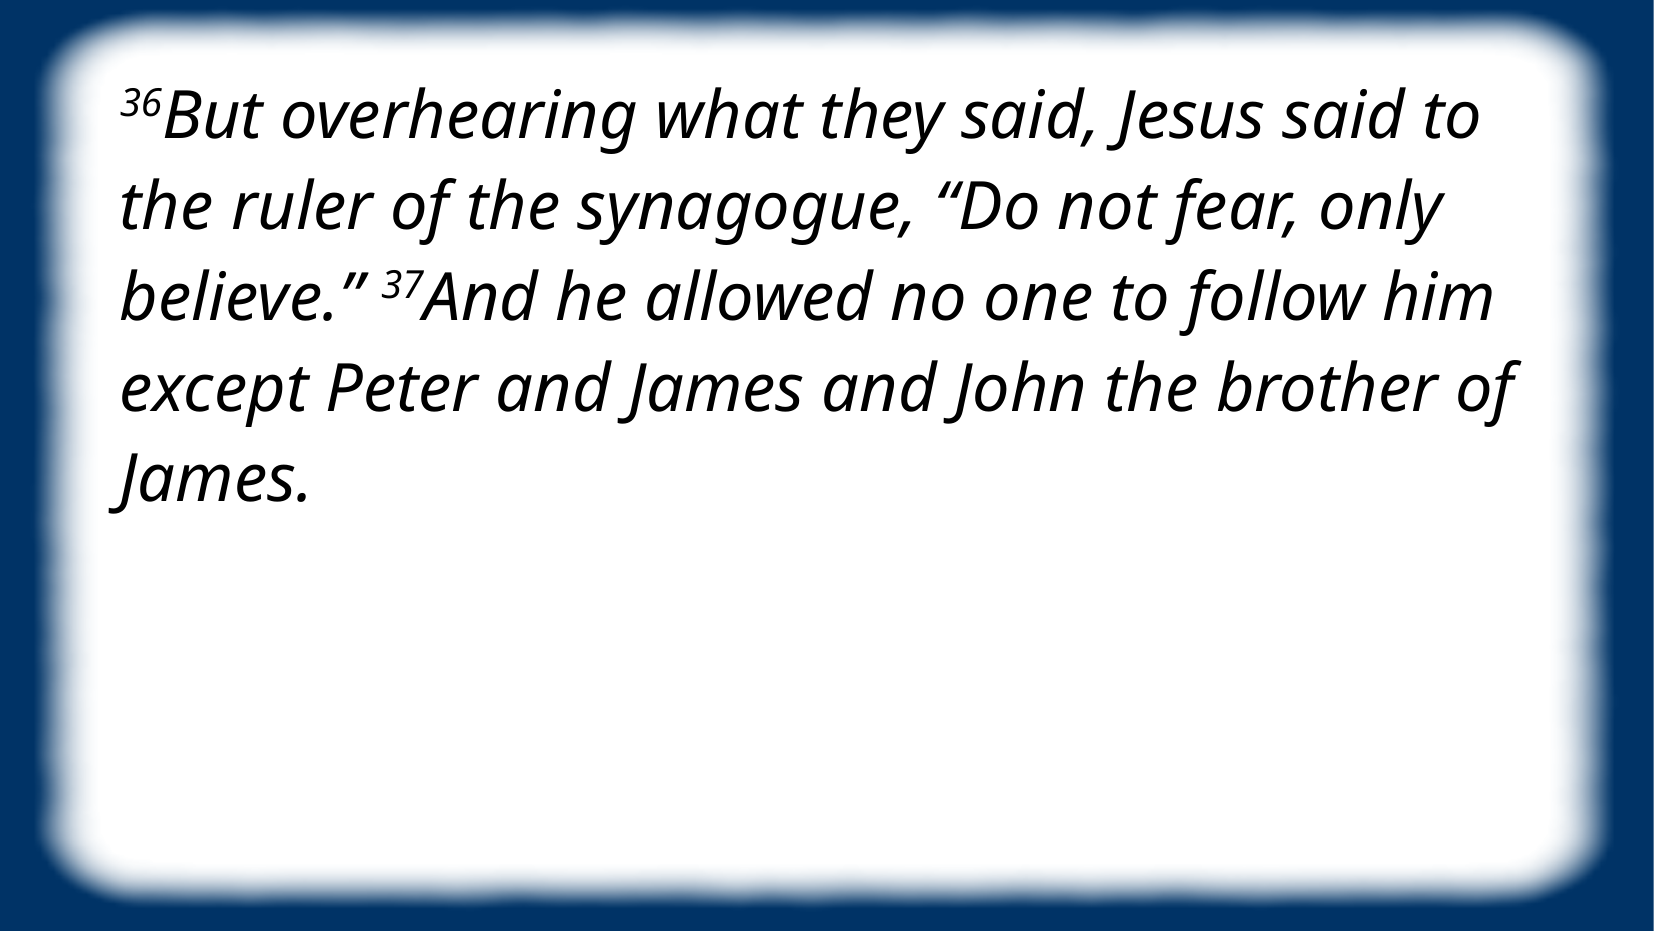

36But overhearing what they said, Jesus said to the ruler of the synagogue, “Do not fear, only believe.” 37And he allowed no one to follow him except Peter and James and John the brother of James.